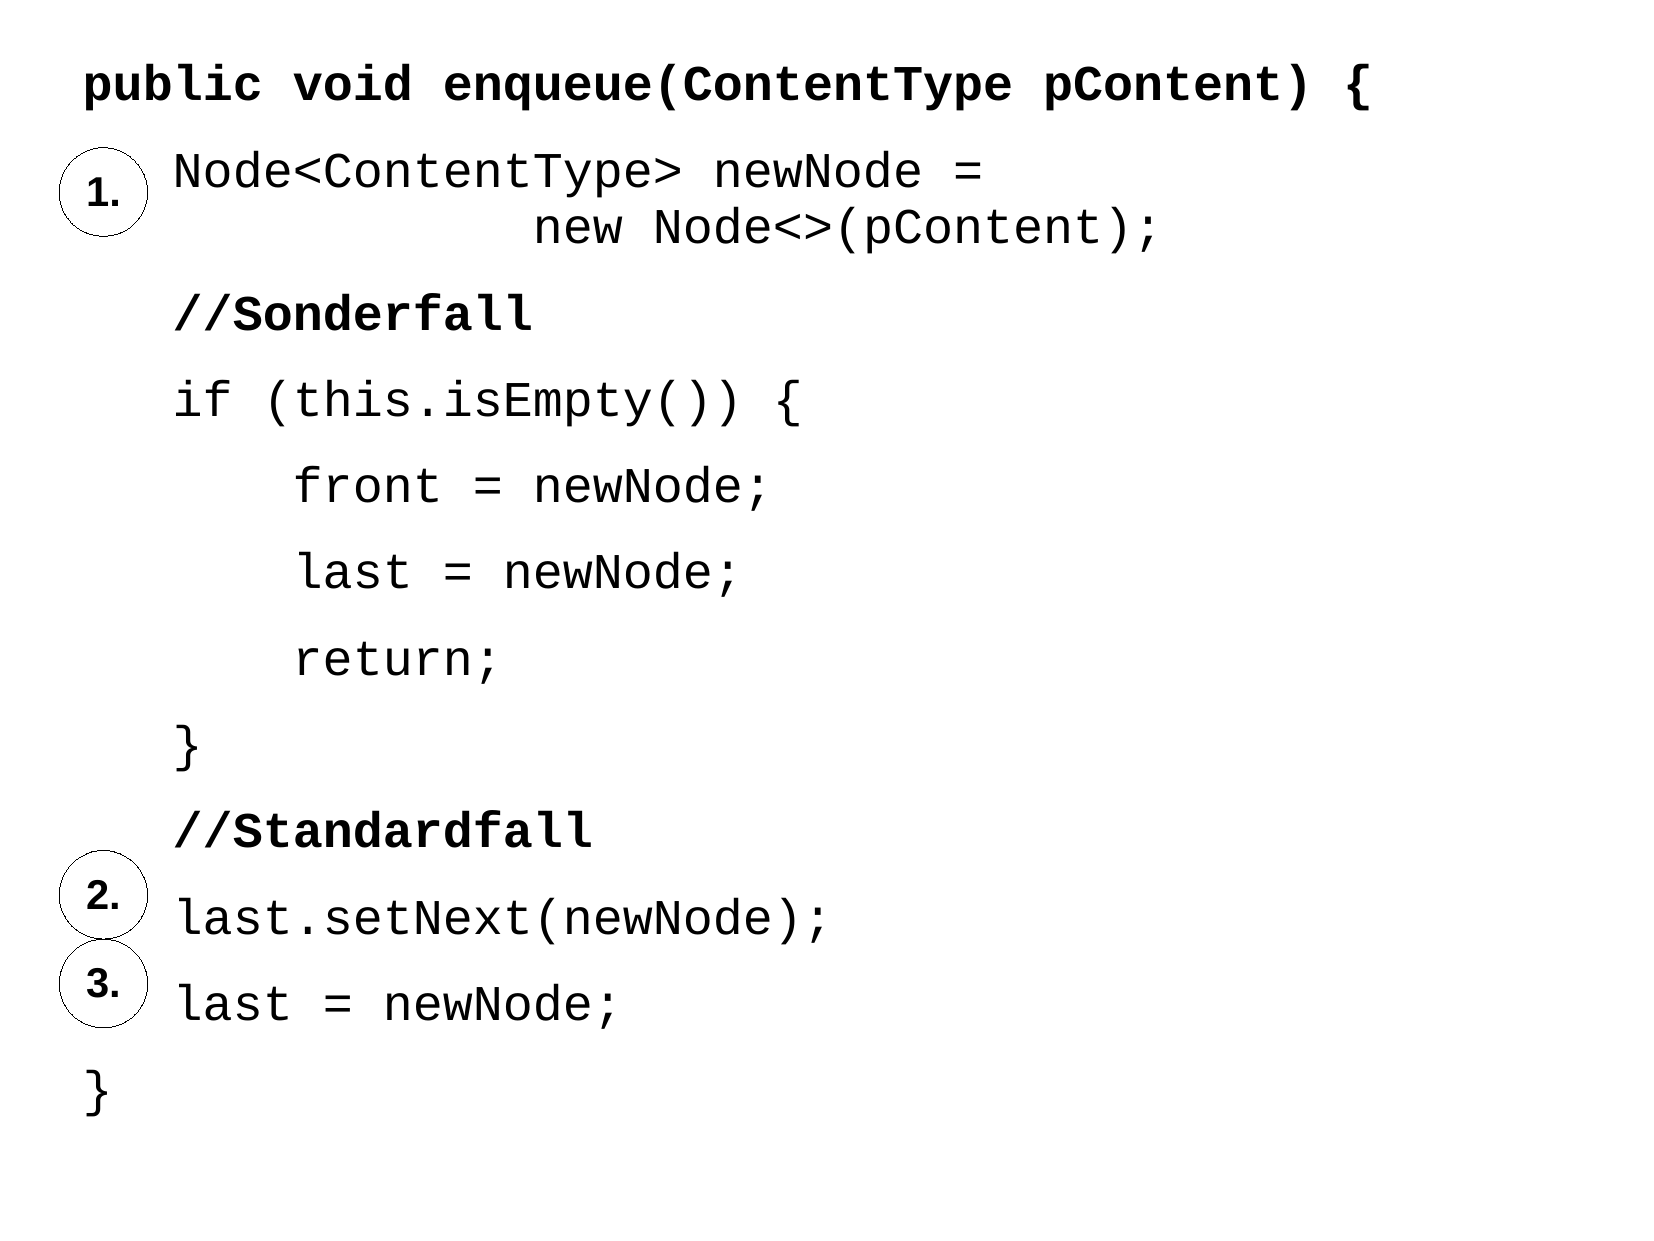

# public void enqueue(ContentType pContent) {
 Node<ContentType> newNode =
 new Node<>(pContent);
 //Sonderfall
 if (this.isEmpty()) {
 front = newNode;
 last = newNode;
 return;
 }
 //Standardfall
 last.setNext(newNode);
 last = newNode;
}
1.
2.
3.